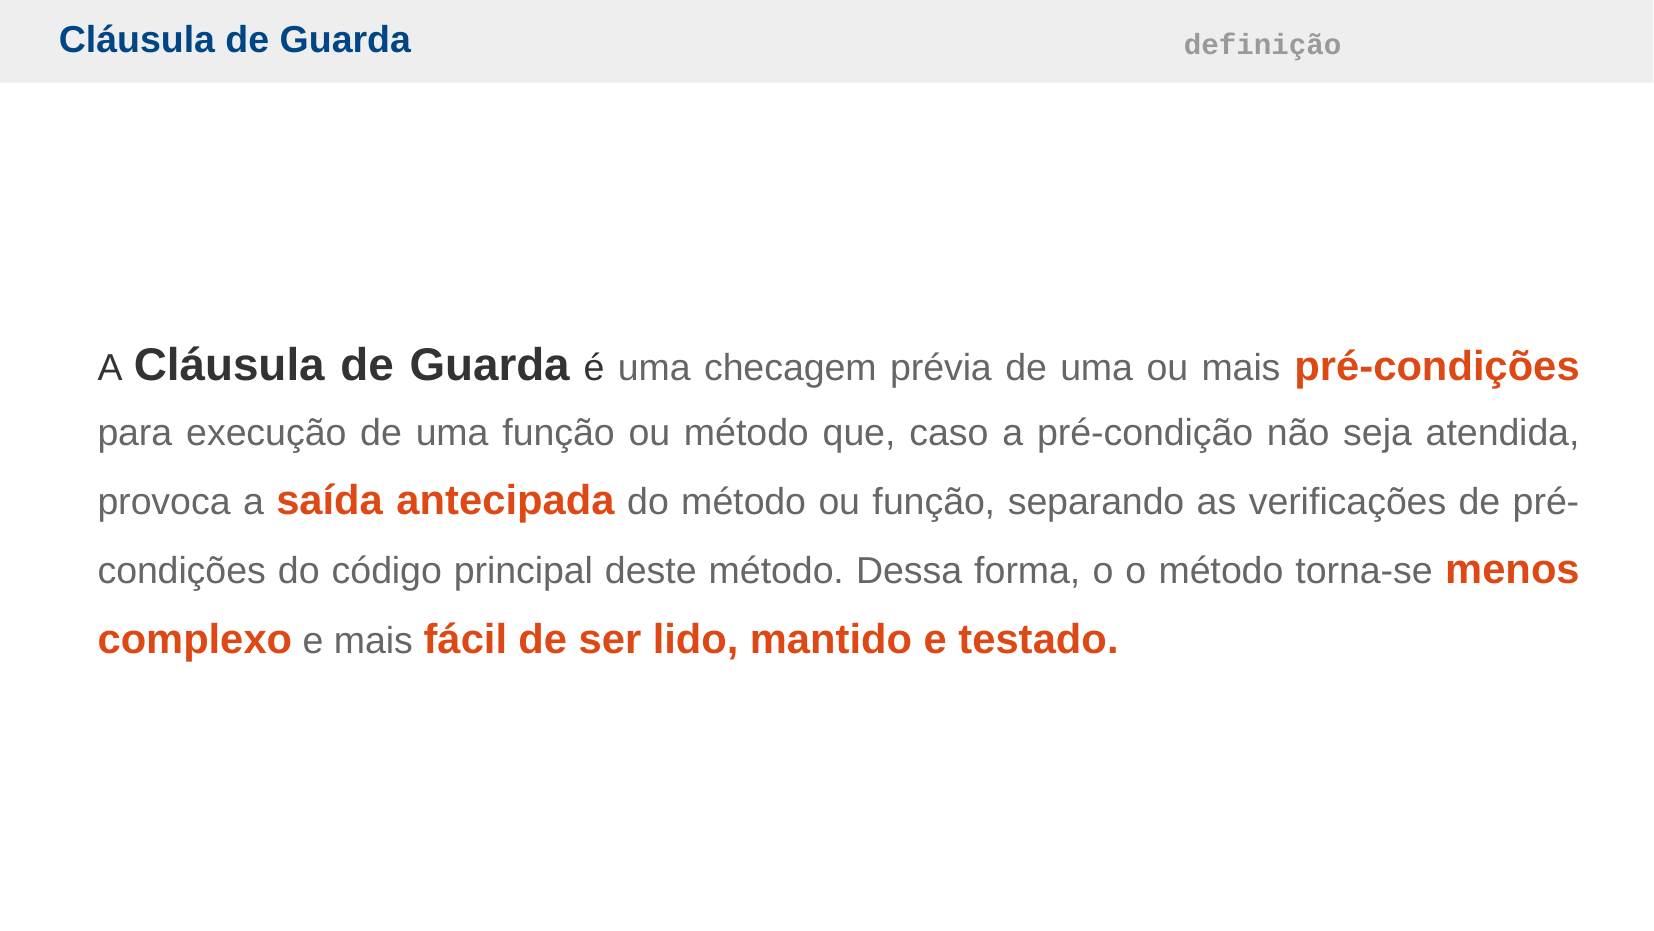

Cláusula de Guarda
definição
A Cláusula de Guarda é uma checagem prévia de uma ou mais pré-condições para execução de uma função ou método que, caso a pré-condição não seja atendida, provoca a saída antecipada do método ou função, separando as verificações de pré-condições do código principal deste método. Dessa forma, o o método torna-se menos complexo e mais fácil de ser lido, mantido e testado.
#